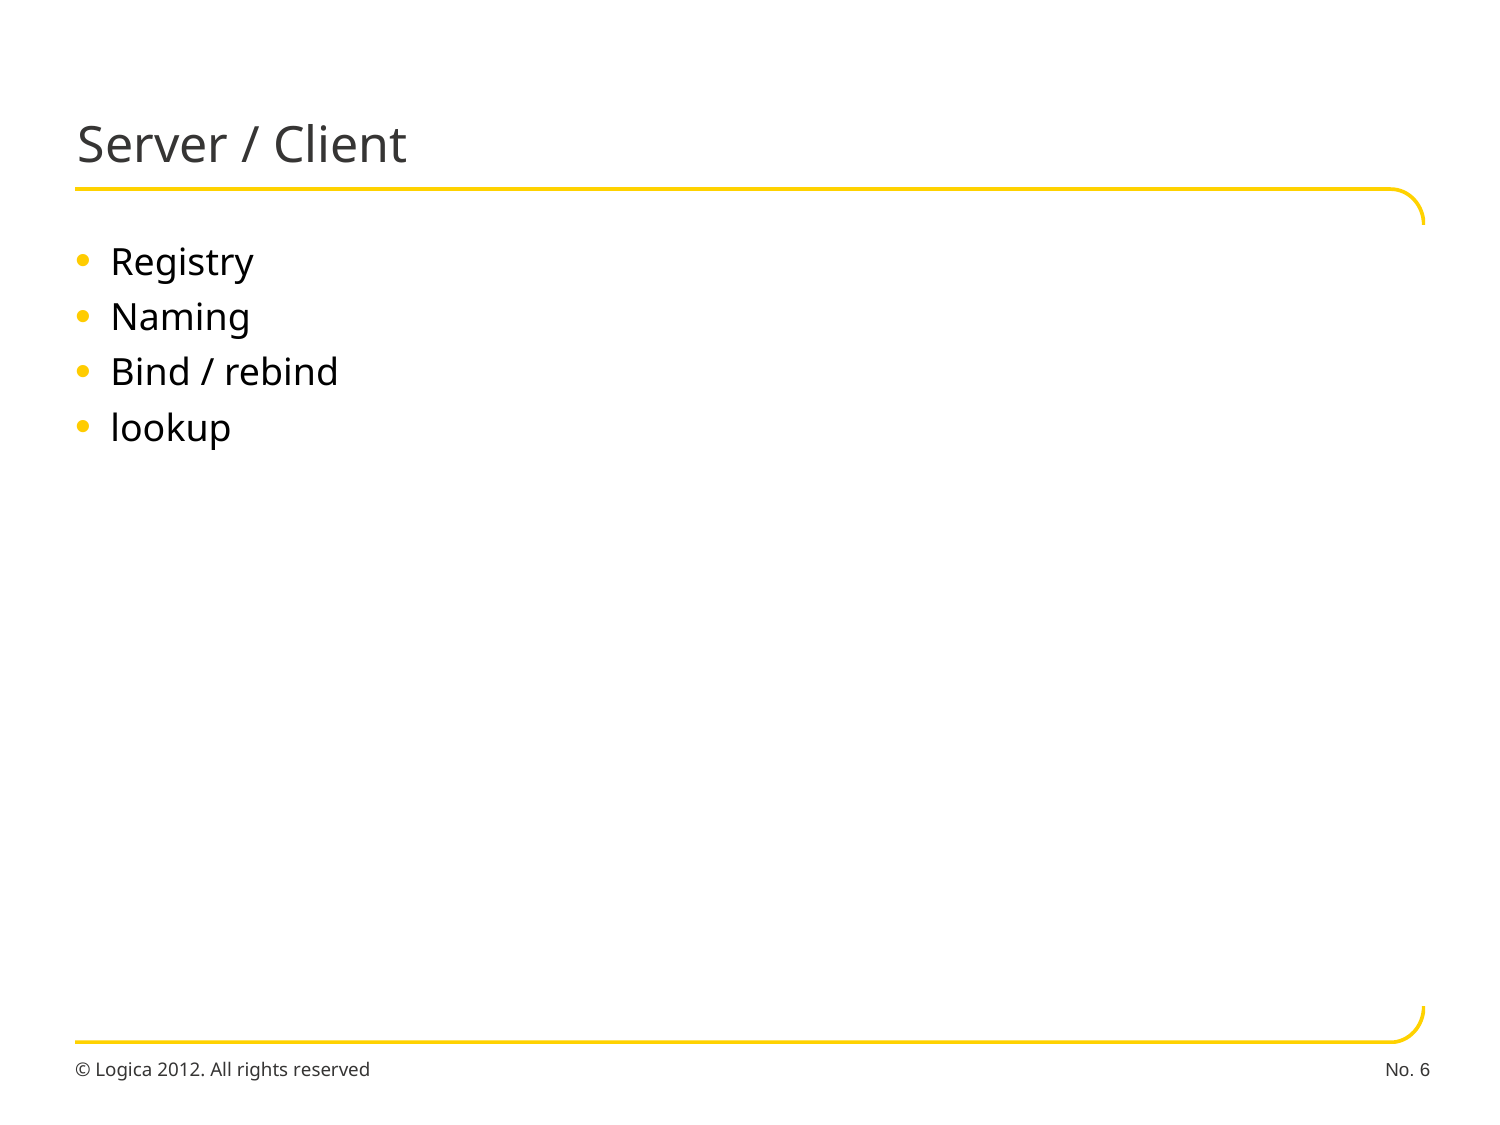

# Server / Client
Paniek applicatie
Registry
Naming
Bind / rebind
lookup
No.
2 November 2010